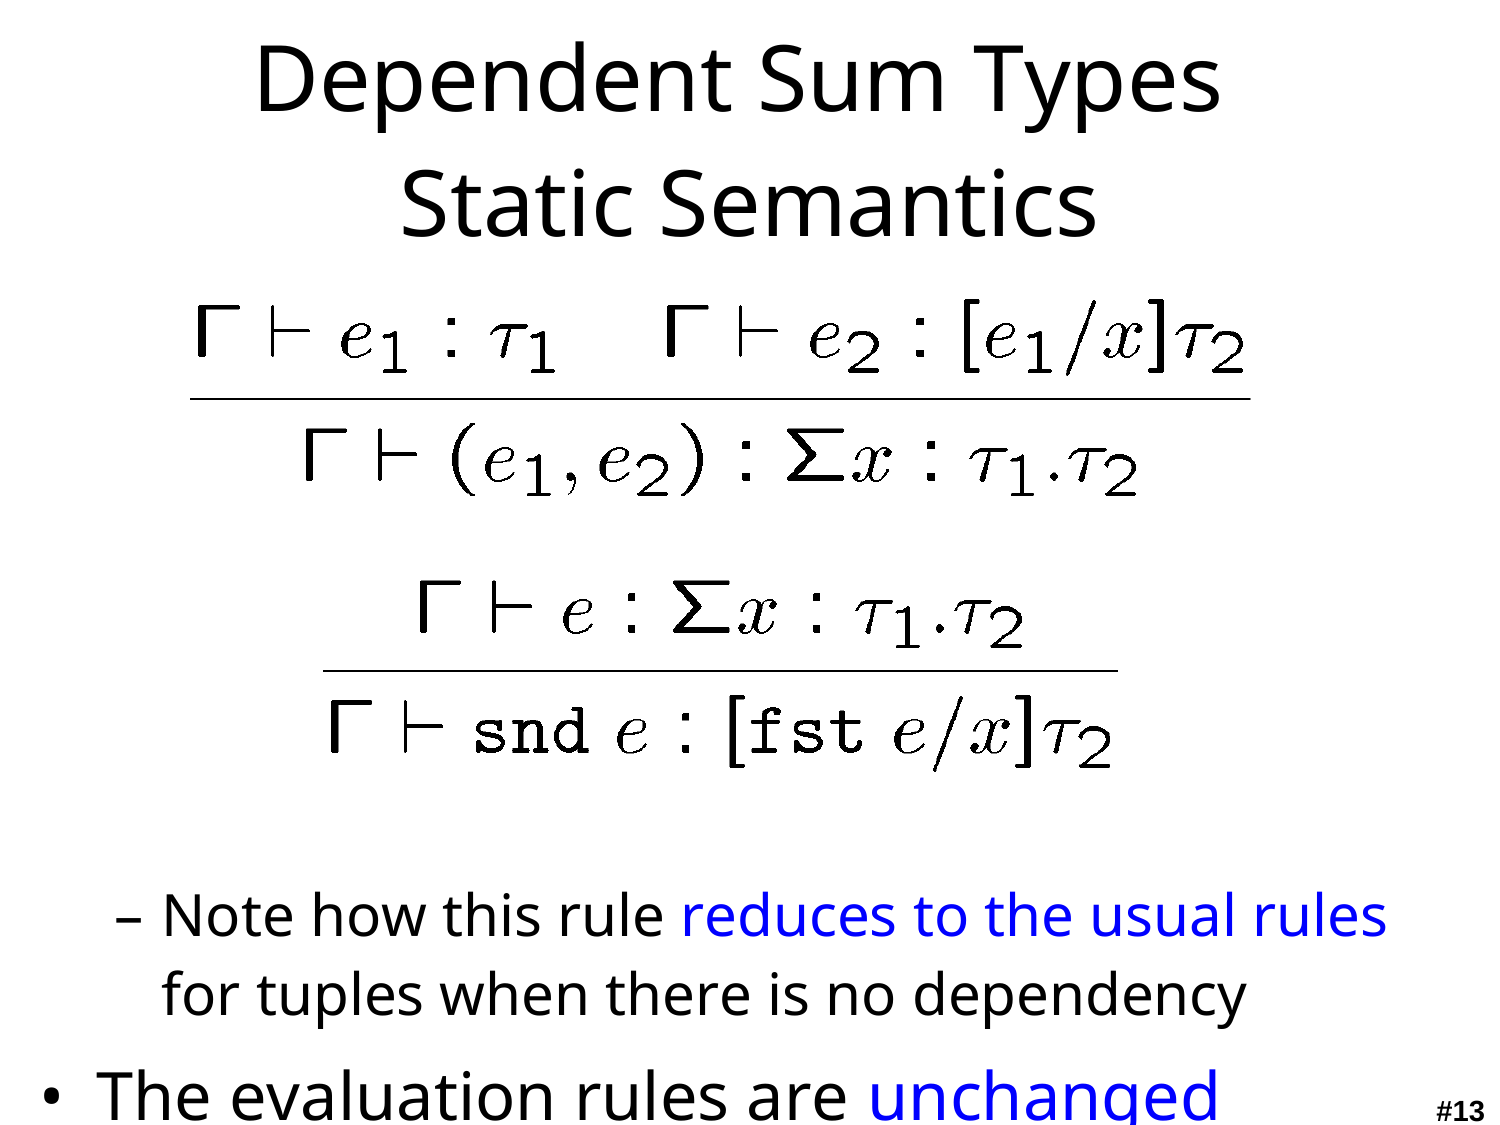

# Dependent Sum Types Static Semantics
Note how this rule reduces to the usual rules for tuples when there is no dependency
The evaluation rules are unchanged
13